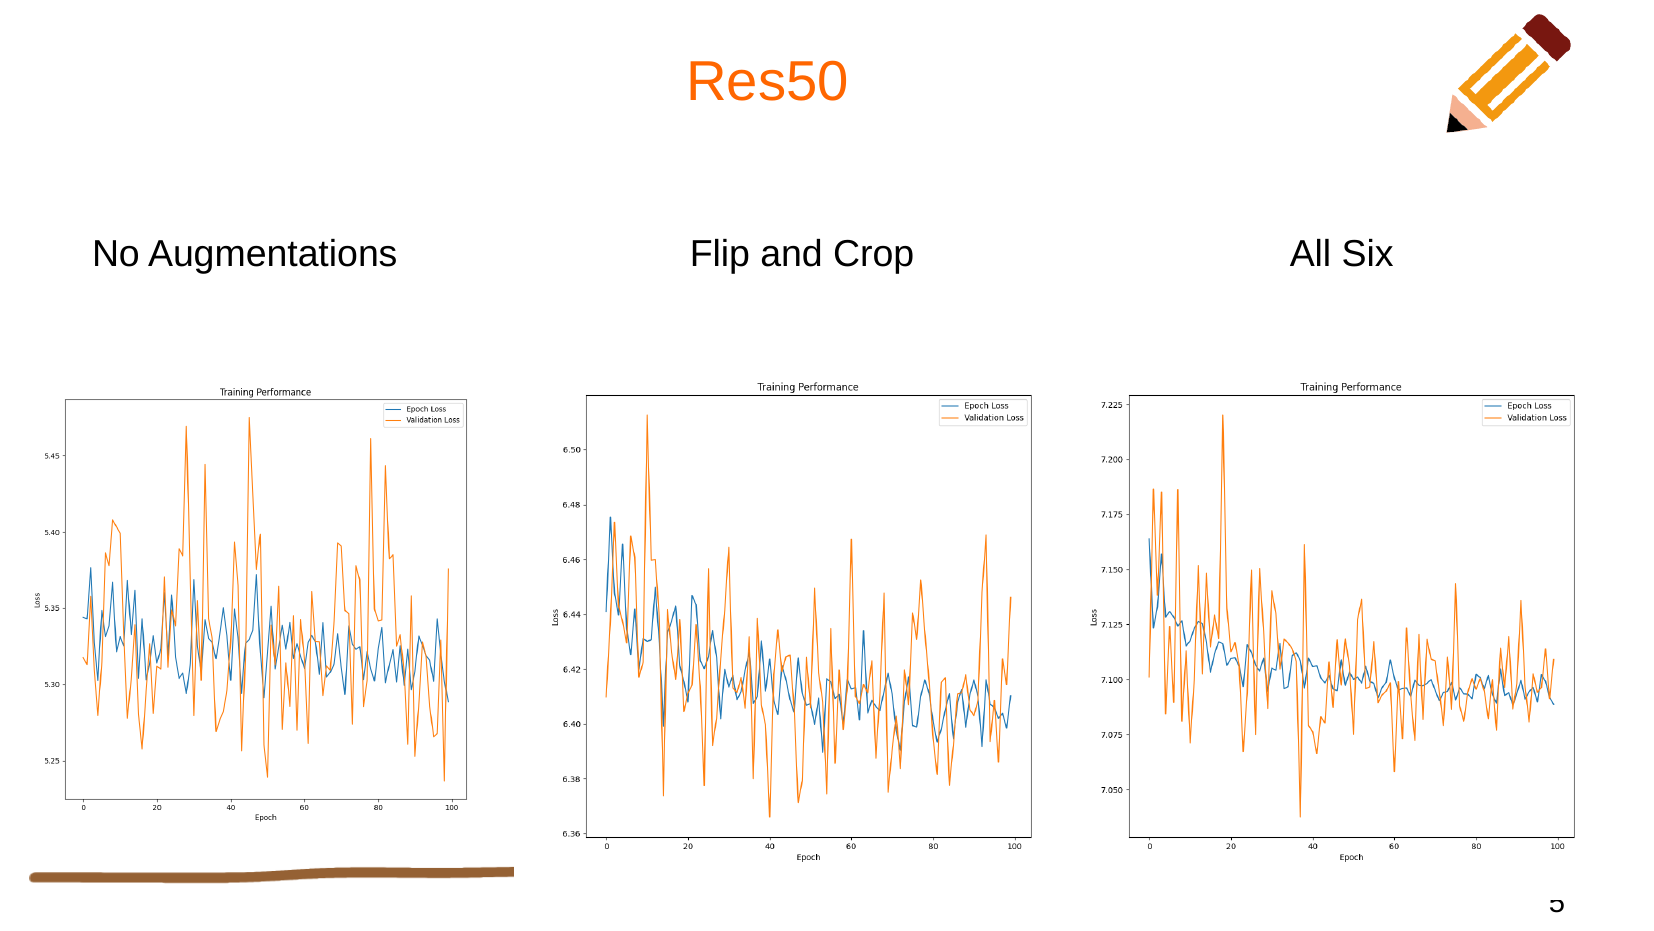

# Res50
No Augmentations
Flip and Crop
All Six
5